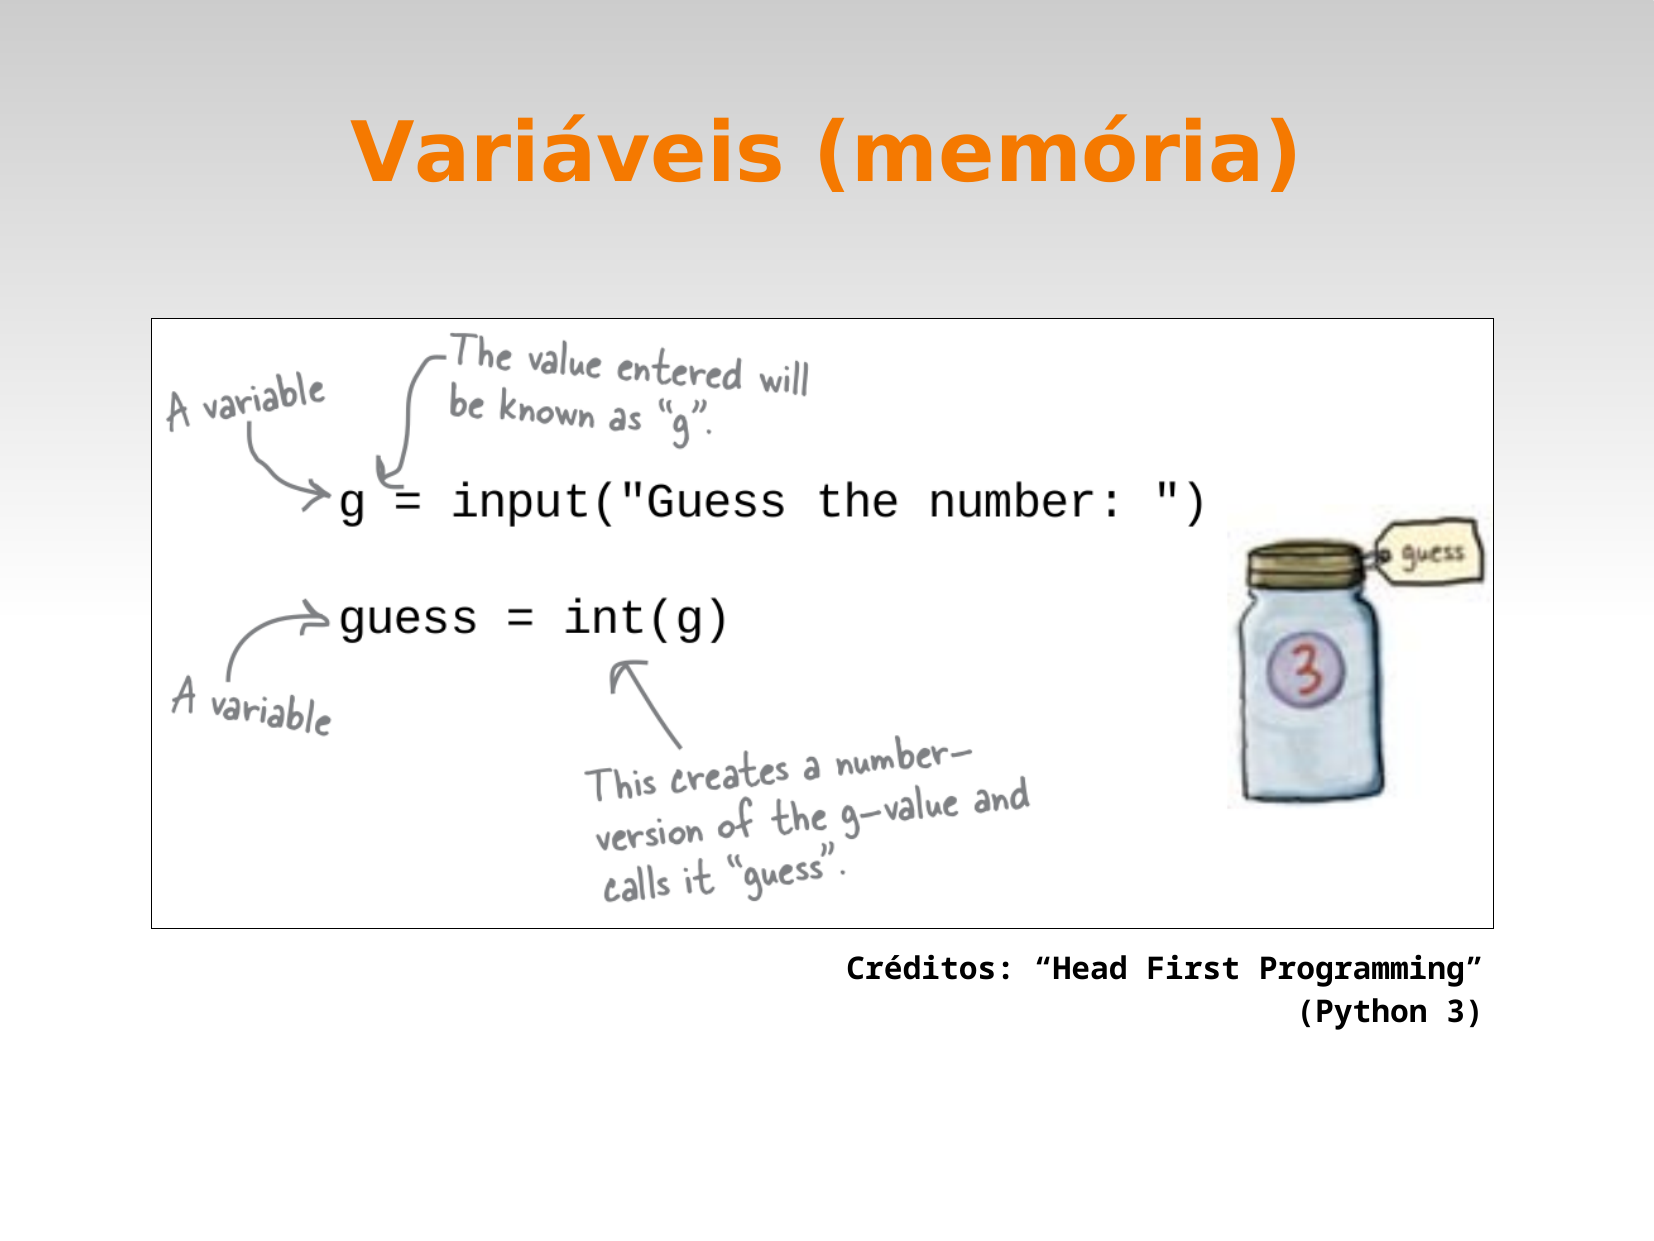

# Variáveis (memória)
Créditos: “Head First Programming”
(Python 3)